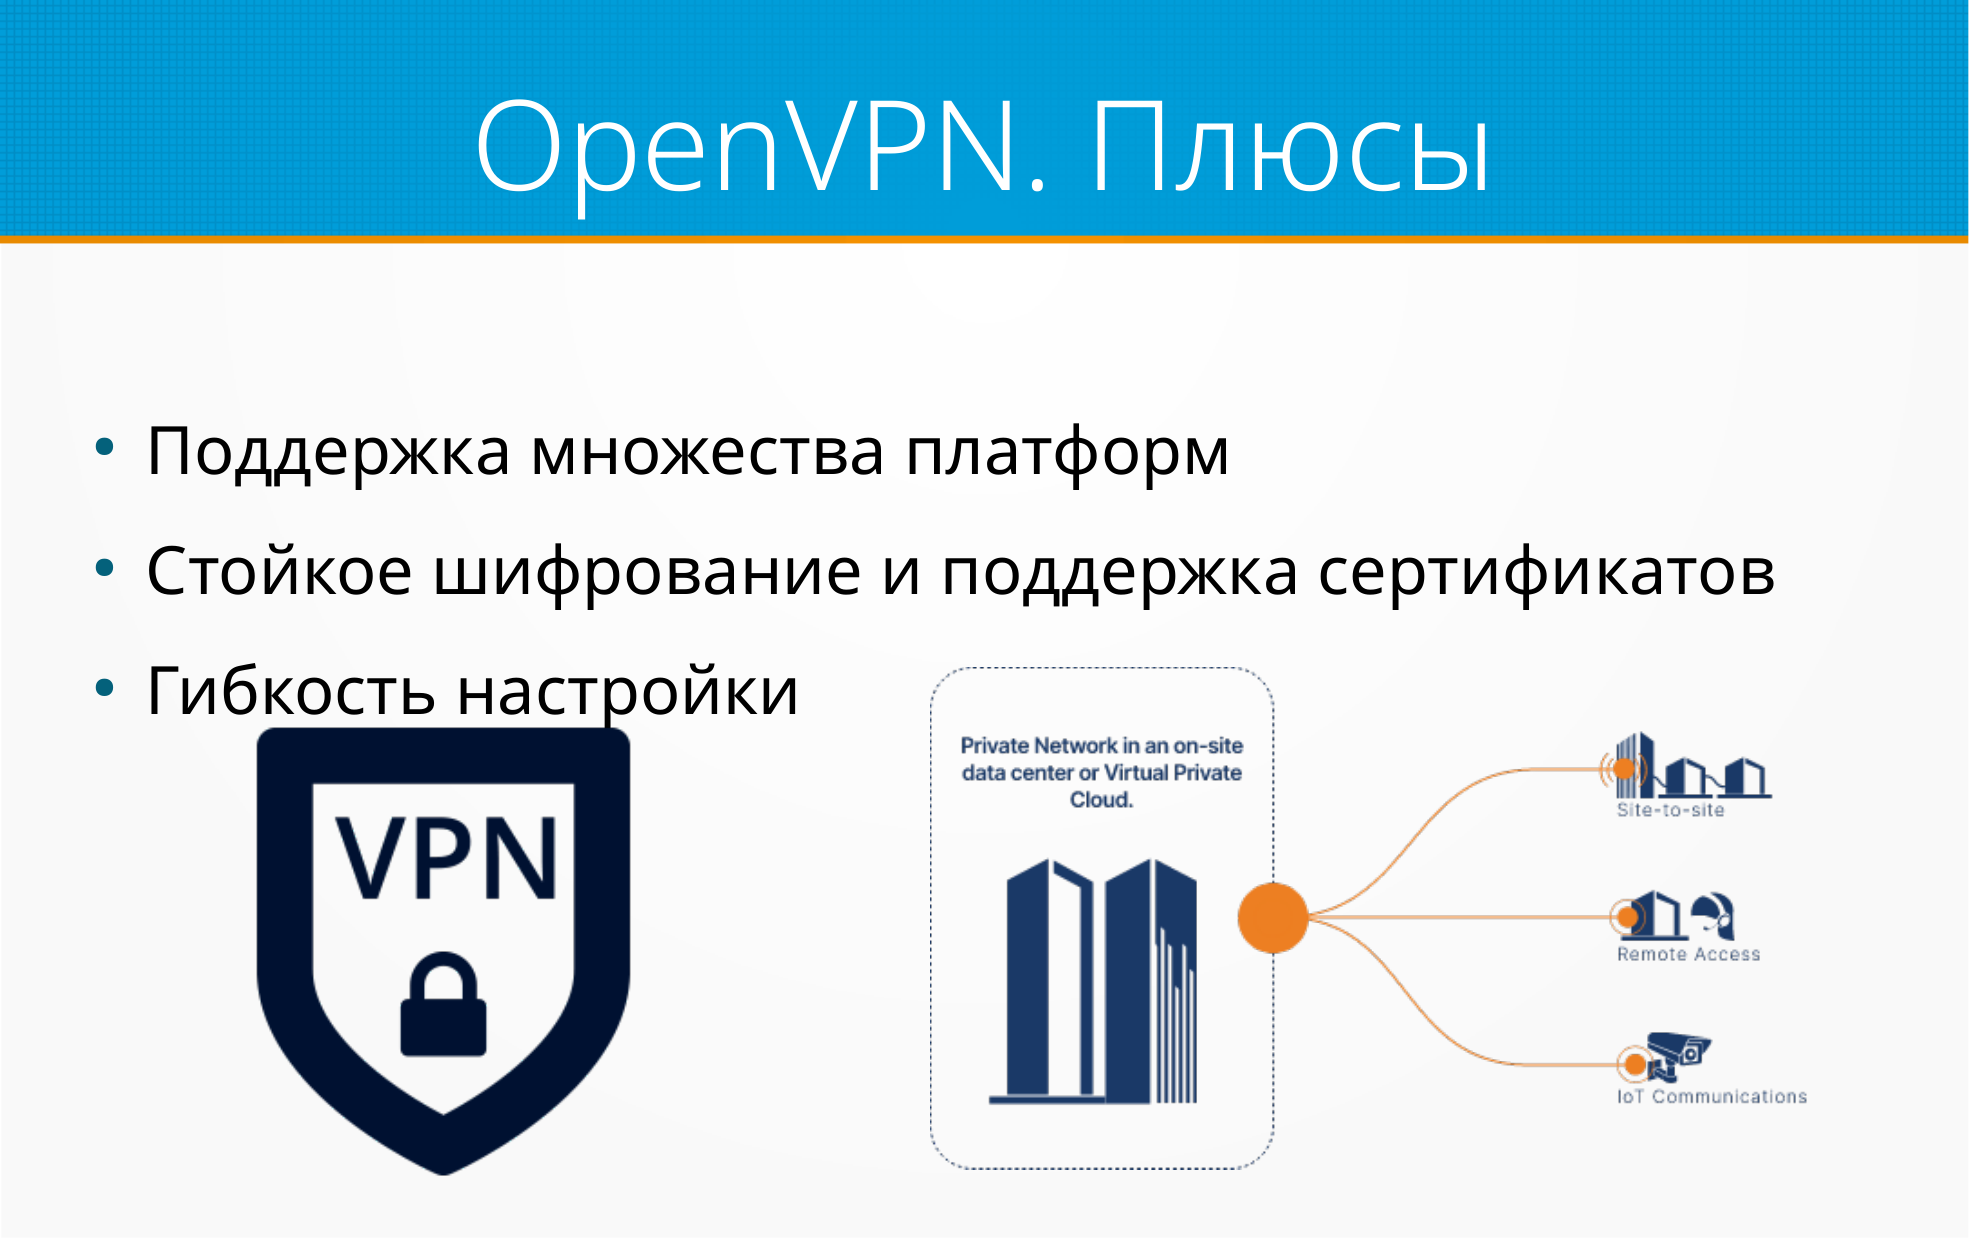

# OpenVPN. Плюсы
Поддержка множества платформ
Стойкое шифрование и поддержка сертификатов
Гибкость настройки